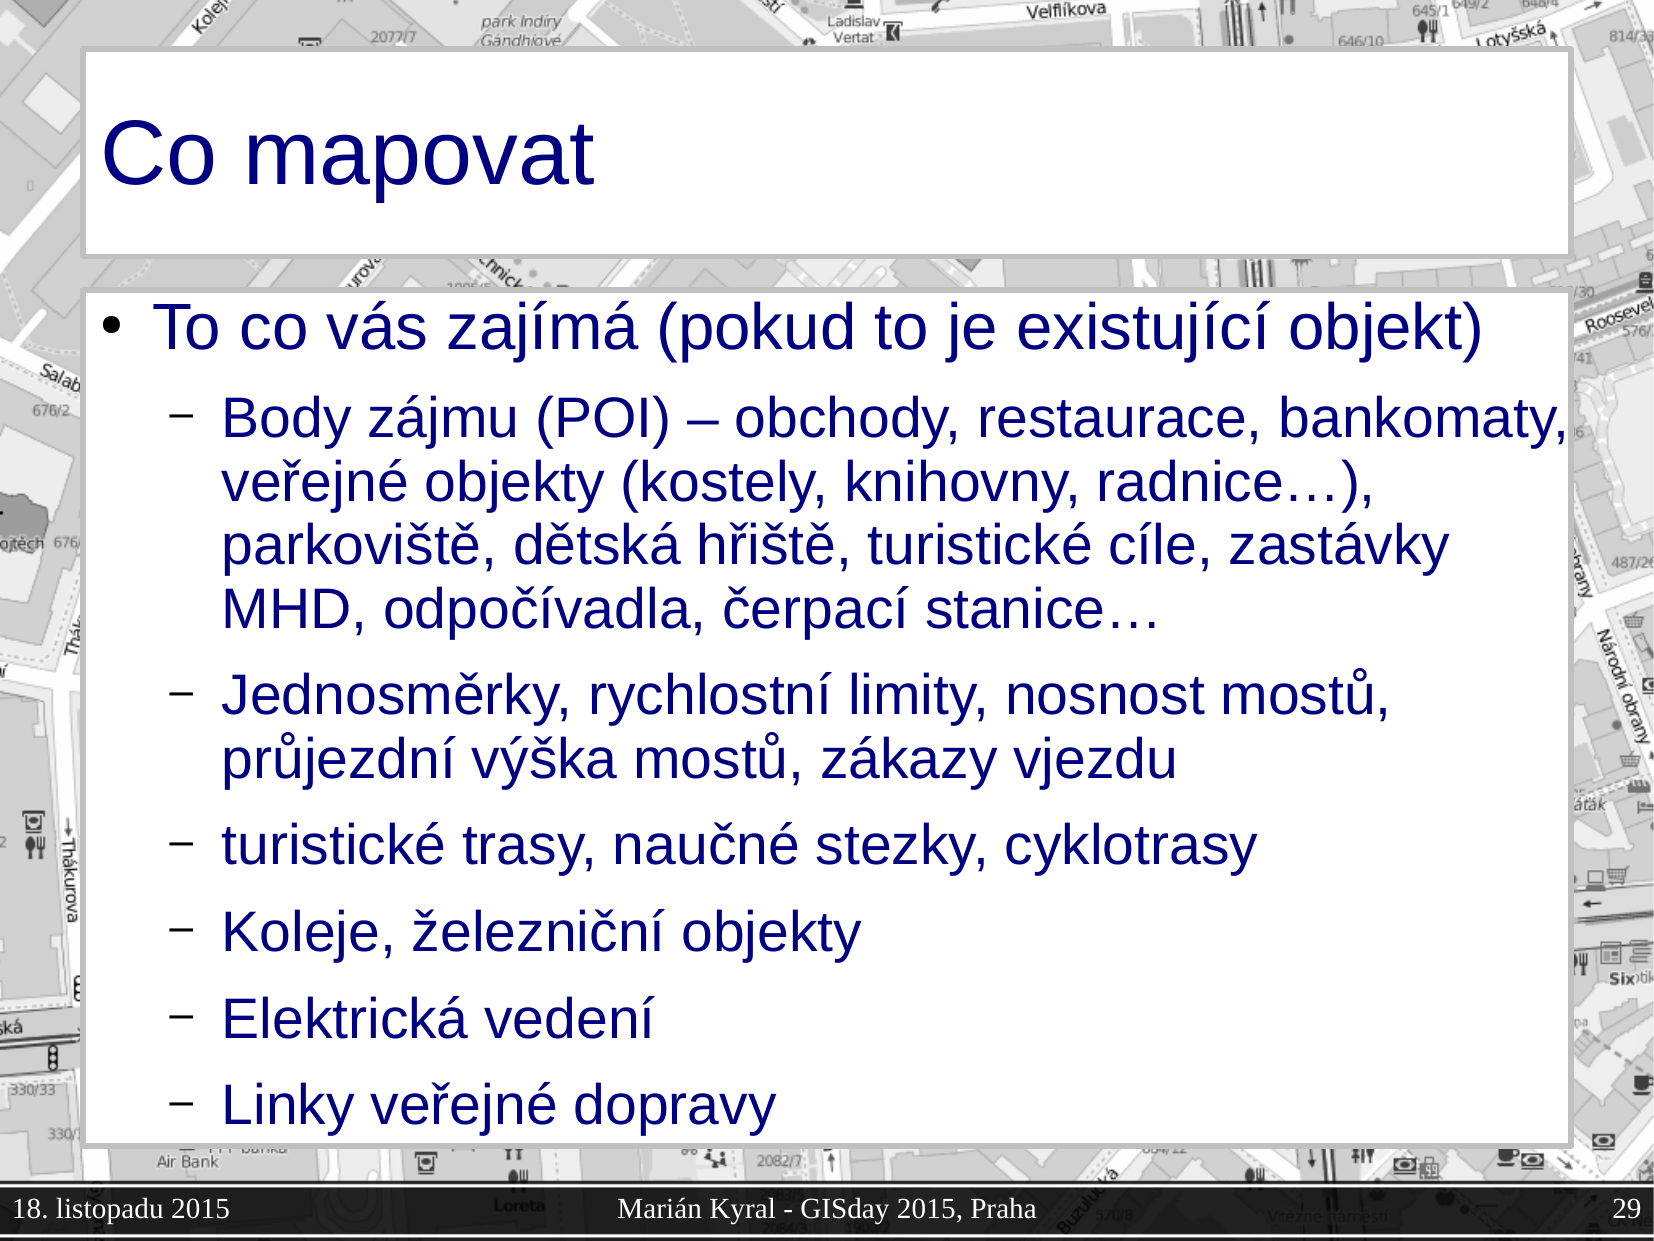

# Co mapovat
To co vás zajímá (pokud to je existující objekt)
Body zájmu (POI) – obchody, restaurace, bankomaty, veřejné objekty (kostely, knihovny, radnice…), parkoviště, dětská hřiště, turistické cíle, zastávky MHD, odpočívadla, čerpací stanice…
Jednosměrky, rychlostní limity, nosnost mostů, průjezdní výška mostů, zákazy vjezdu
turistické trasy, naučné stezky, cyklotrasy
Koleje, železniční objekty
Elektrická vedení
Linky veřejné dopravy
18. listopadu 2015
Marián Kyral - GISday 2015, Praha
29